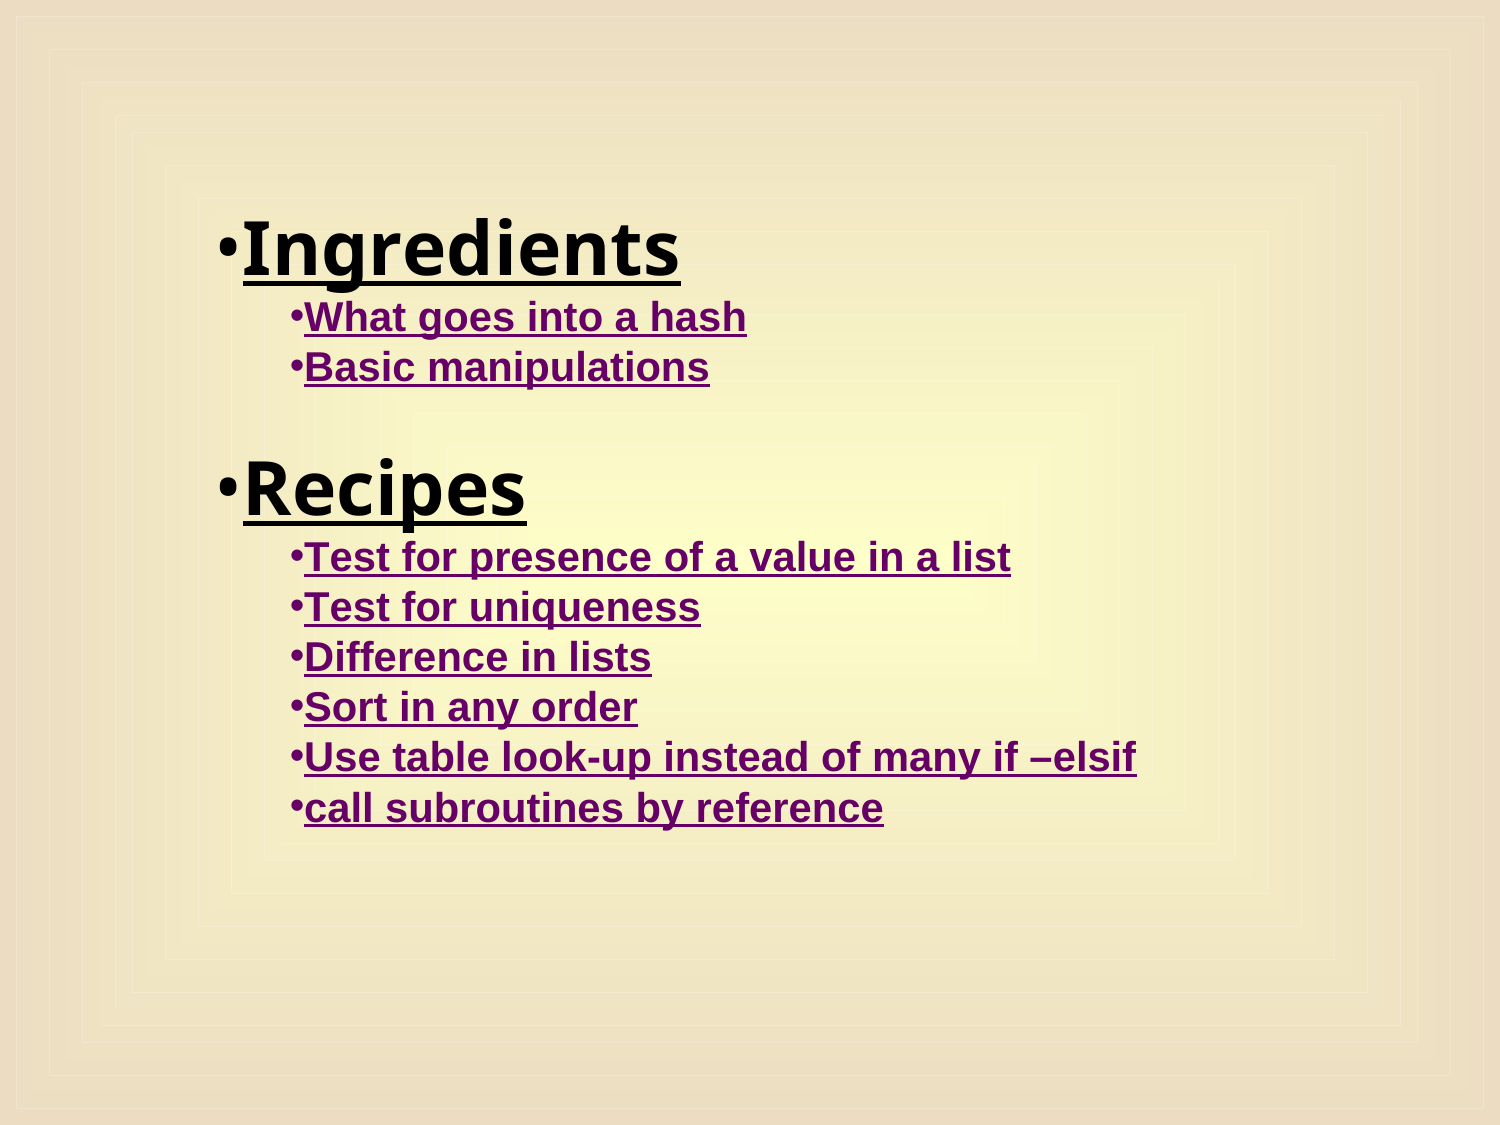

Ingredients
What goes into a hash
Basic manipulations
Recipes
Test for presence of a value in a list
Test for uniqueness
Difference in lists
Sort in any order
Use table look-up instead of many if –elsif
call subroutines by reference